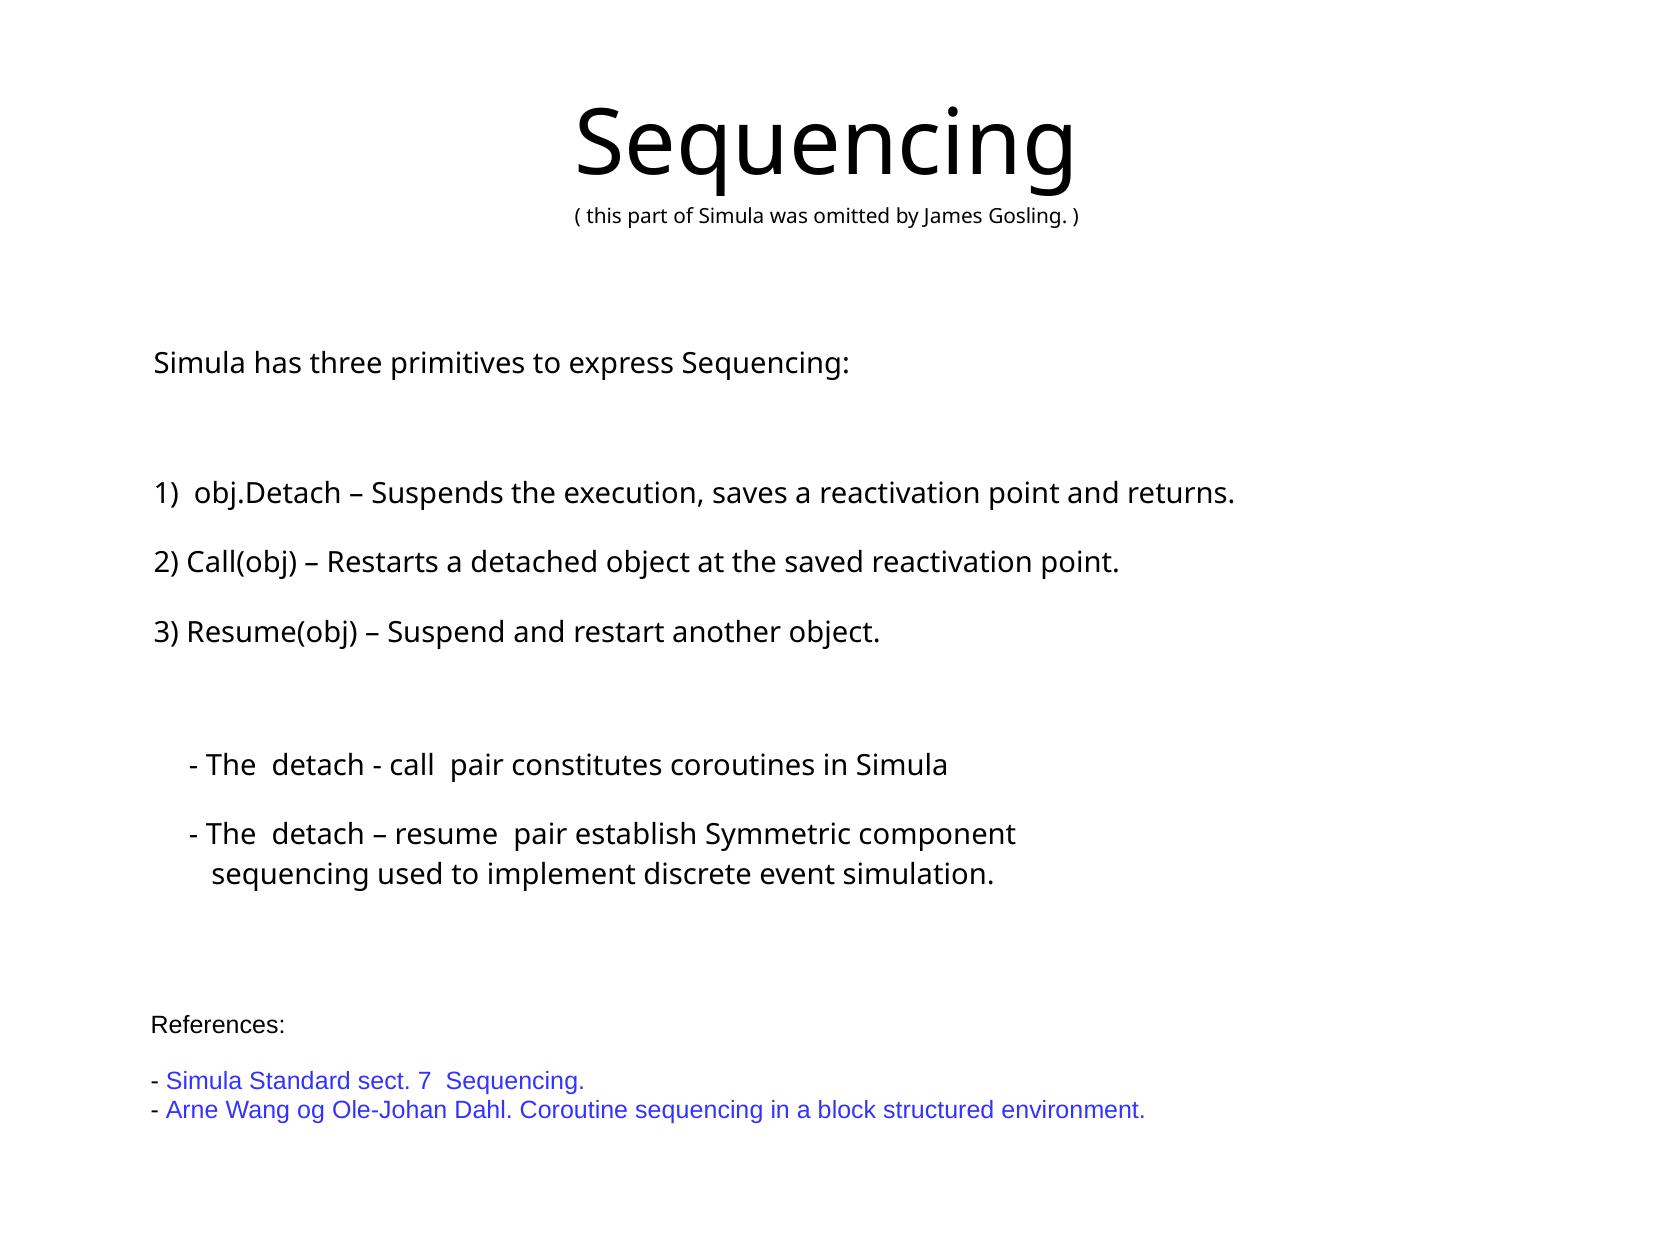

# Sequencing ( this part of Simula was omitted by James Gosling. )
Simula has three primitives to express Sequencing:
1) obj.Detach – Suspends the execution, saves a reactivation point and returns.
2) Call(obj) – Restarts a detached object at the saved reactivation point.
3) Resume(obj) – Suspend and restart another object.
- The detach - call pair constitutes coroutines in Simula
- The detach – resume pair establish Symmetric component sequencing used to implement discrete event simulation.
References:
- Simula Standard sect. 7 Sequencing.
- Arne Wang og Ole-Johan Dahl. Coroutine sequencing in a block structured environment.